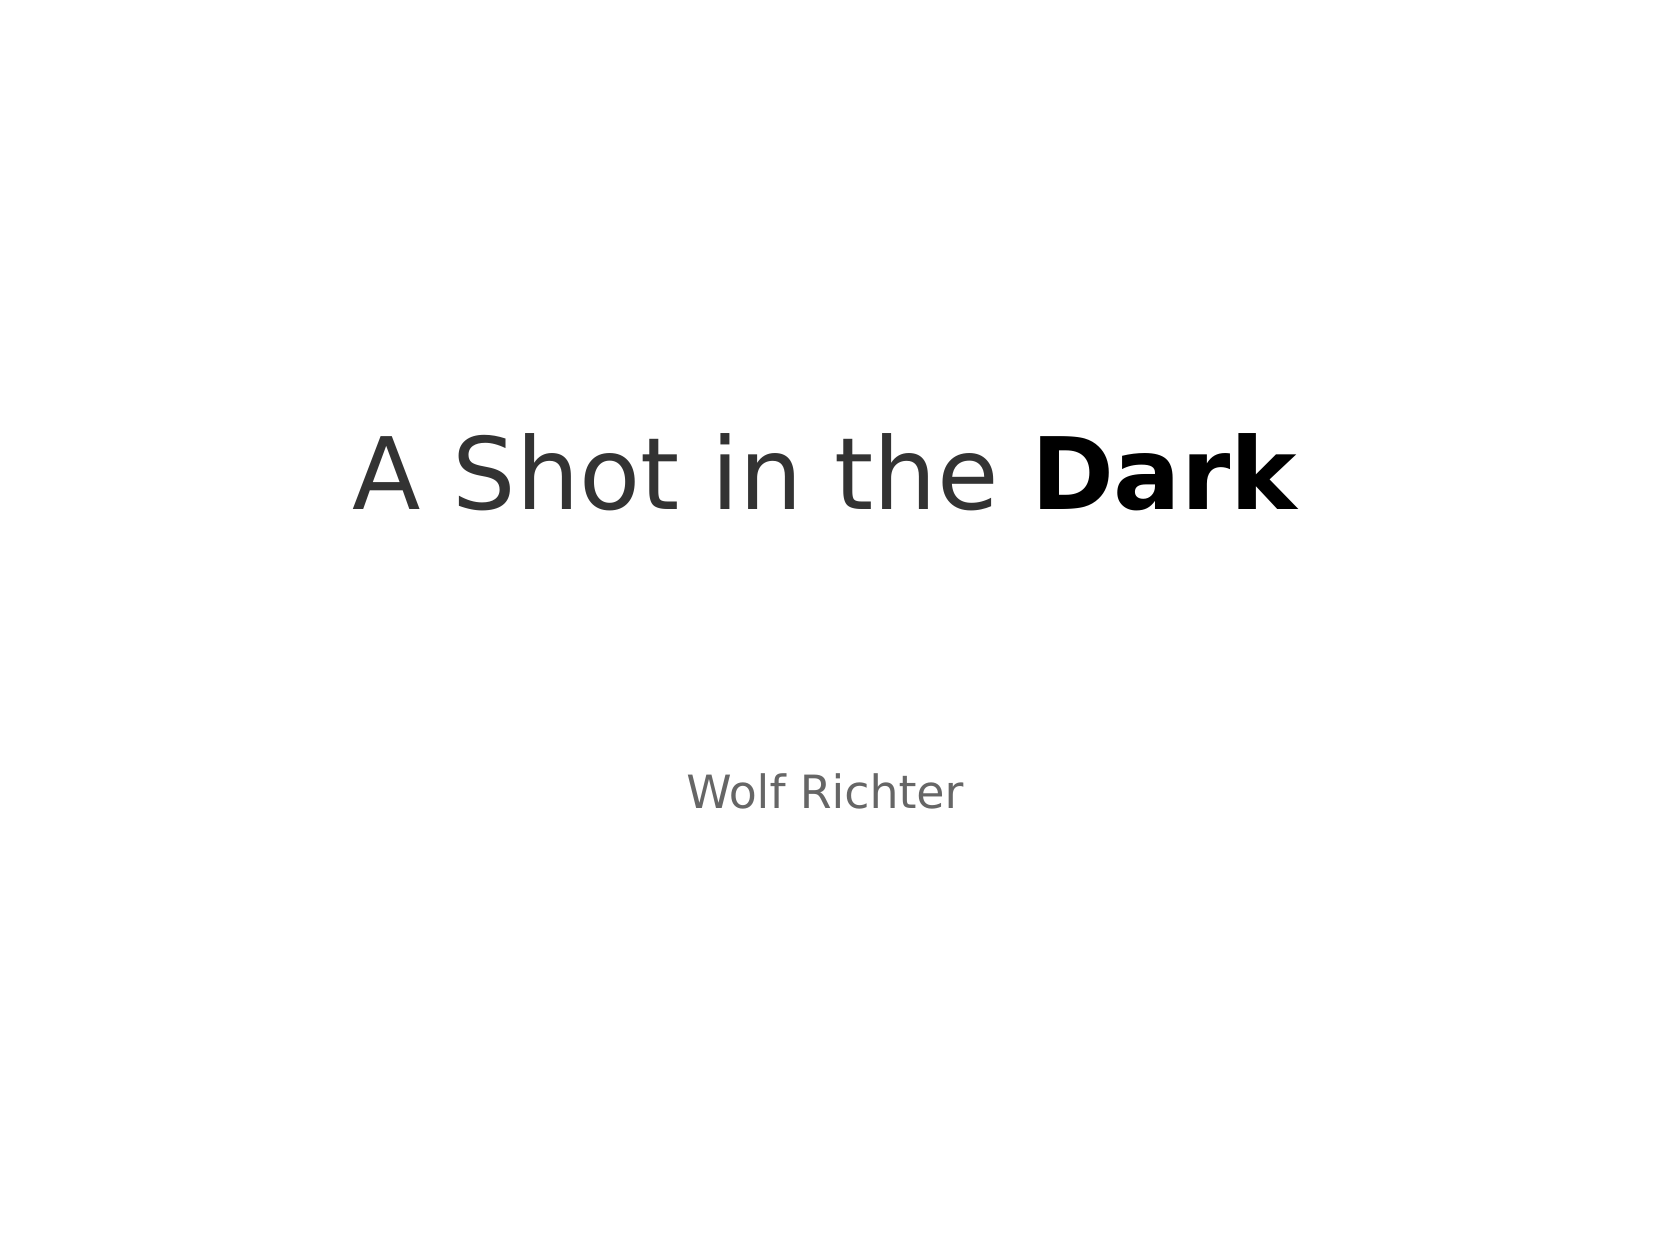

# A Shot in the Dark
Wolf Richter